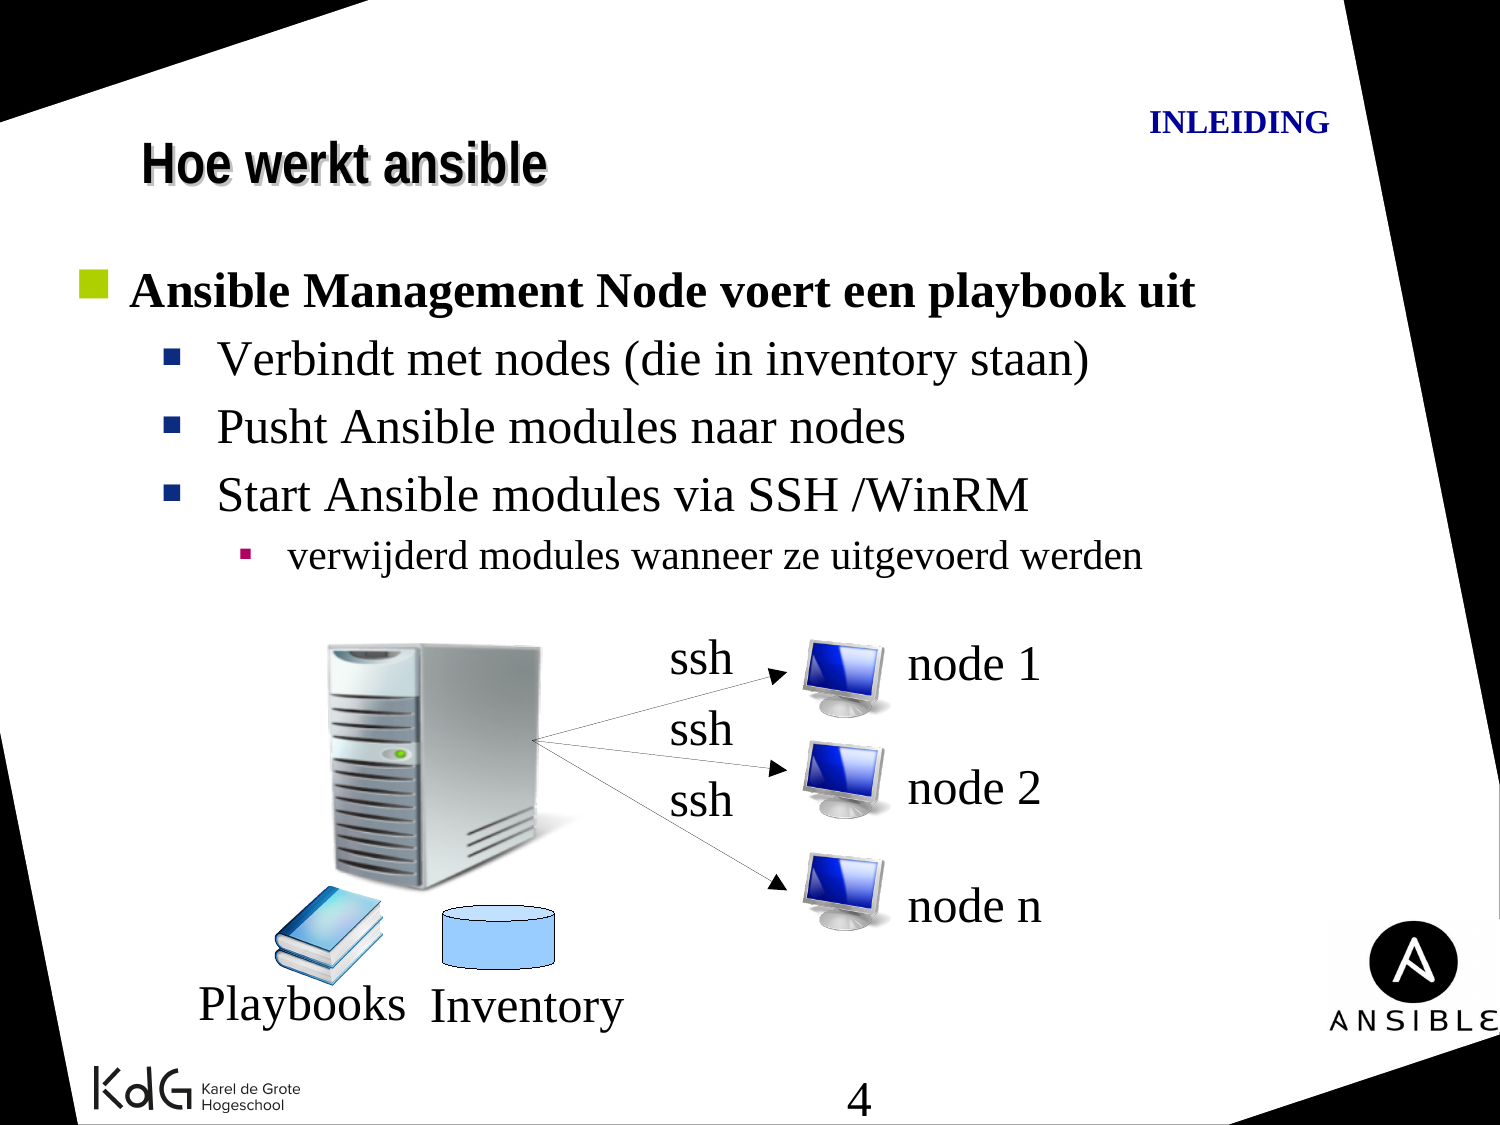

# Hoe werkt ansible
INLEIDING
Ansible Management Node voert een playbook uit
Verbindt met nodes (die in inventory staan)
Pusht Ansible modules naar nodes
Start Ansible modules via SSH /WinRM
verwijderd modules wanneer ze uitgevoerd werden
ssh
node 1
ssh
node 2
ssh
node n
Playbooks
Inventory